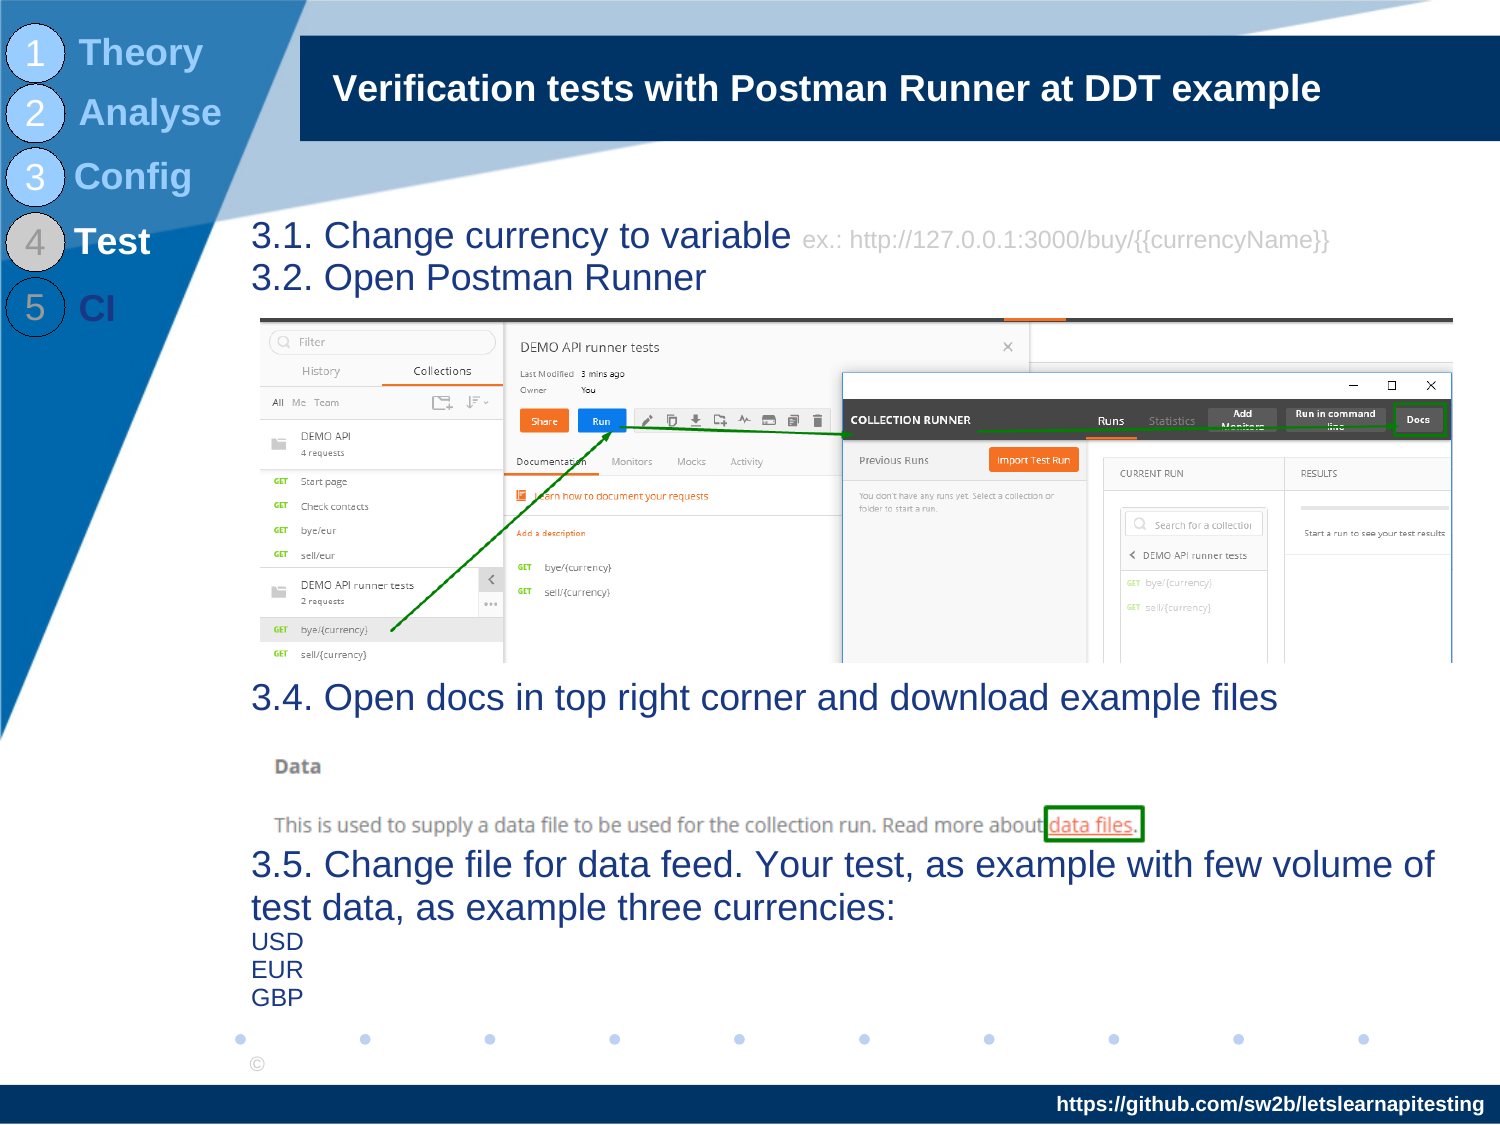

1
Theory
# Verification tests with Postman Runner at DDT example
2
Analyse
3
Config
3.1. Change currency to variable ex.: http://127.0.0.1:3000/buy/{{currencyName}}
3.2. Open Postman Runner
3.4. Open docs in top right corner and download example files
3.5. Change file for data feed. Your test, as example with few volume of test data, as example three currencies:
USD
EUR
GBP
4
Test
5
CI
©